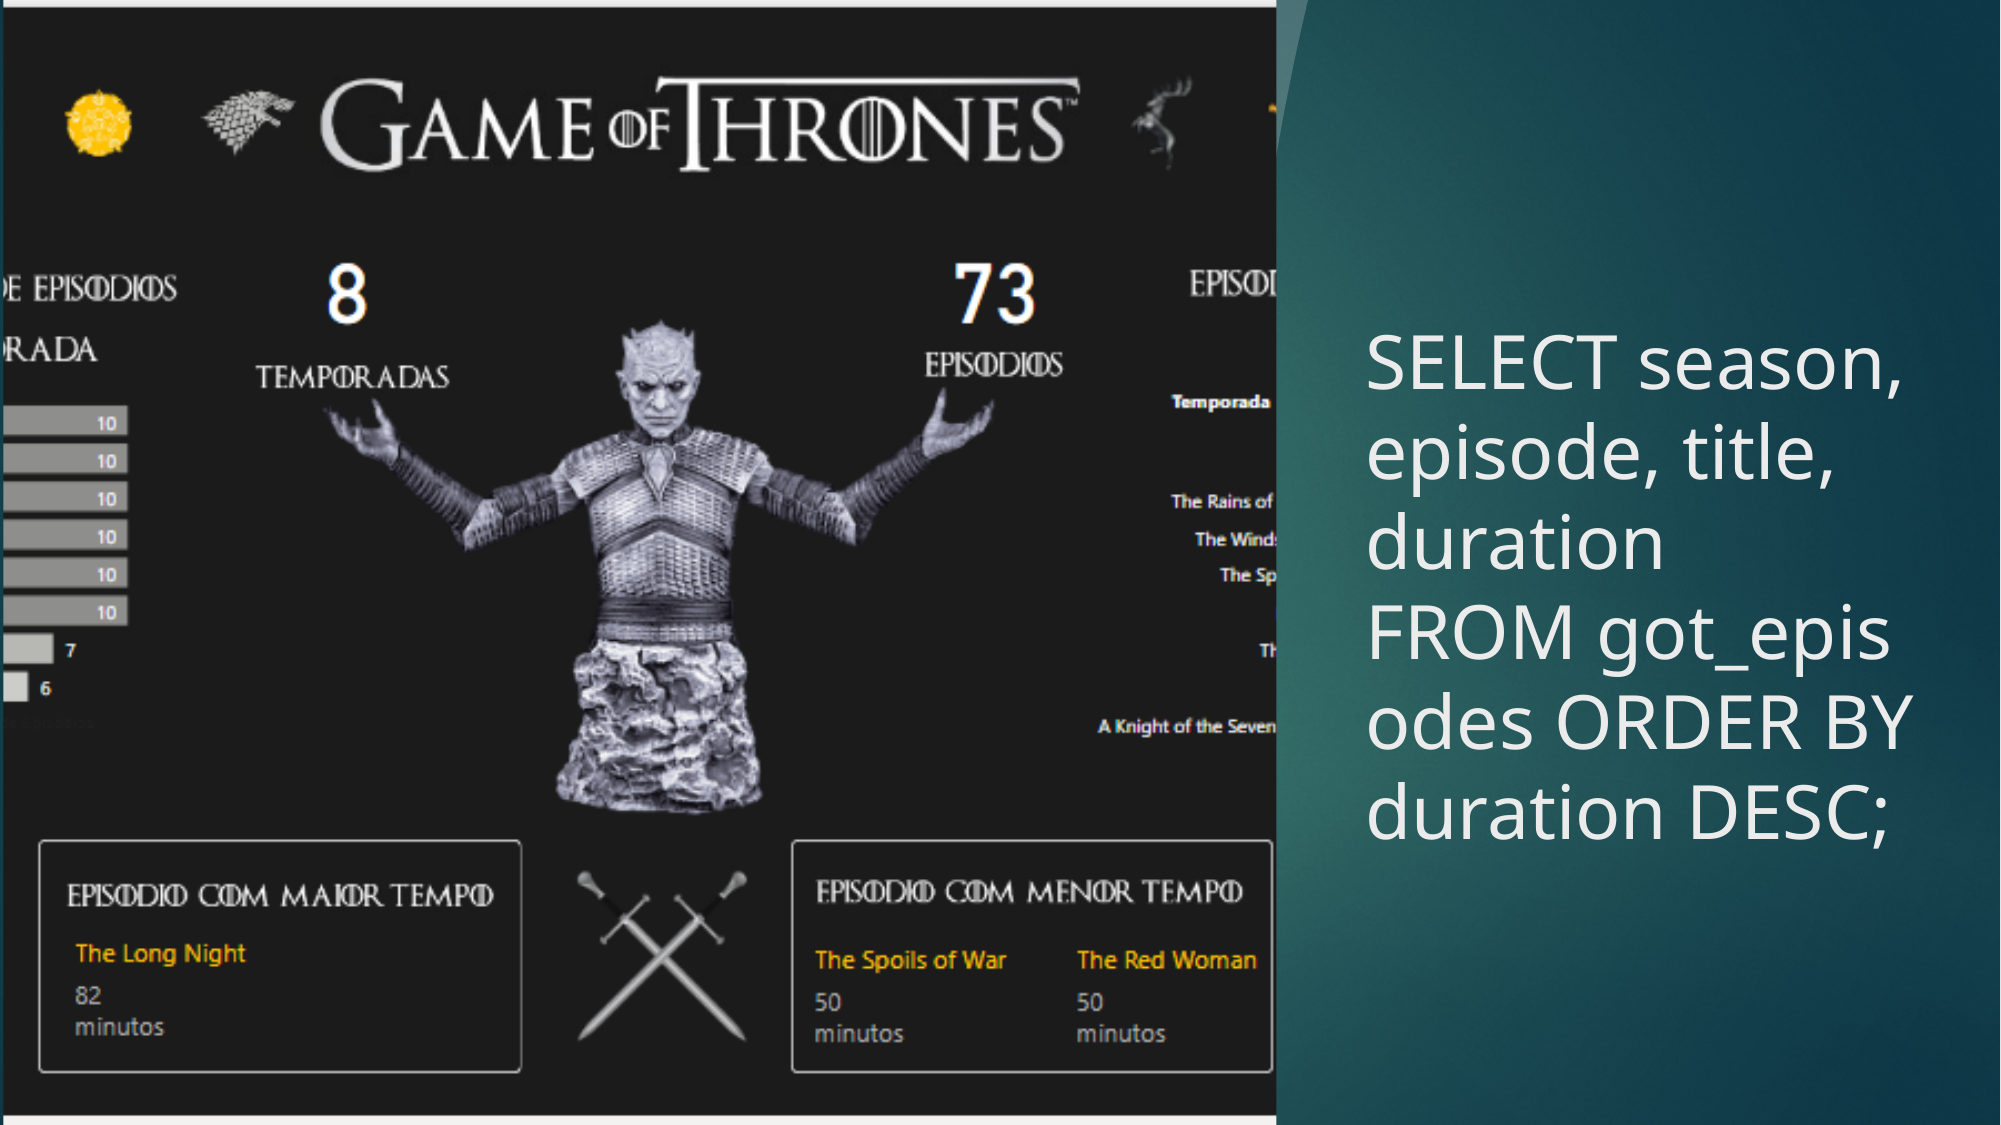

# SELECT season, episode, title, duration FROM got_episodes ORDER BY duration DESC;